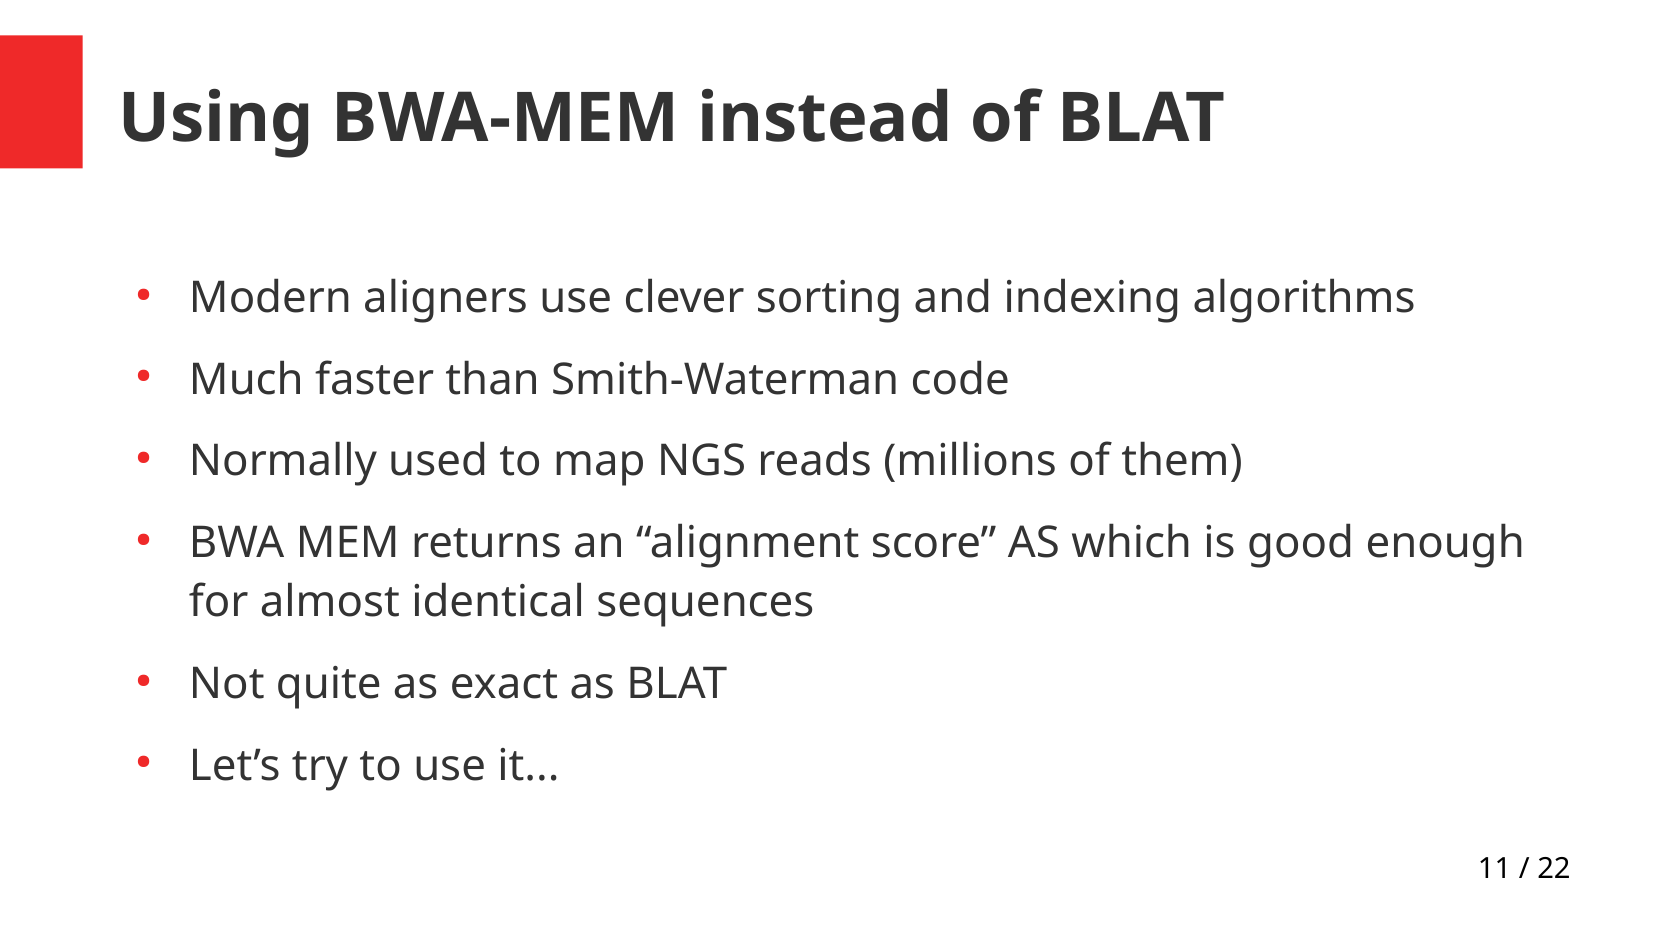

# Using BWA-MEM instead of BLAT
Modern aligners use clever sorting and indexing algorithms
Much faster than Smith-Waterman code
Normally used to map NGS reads (millions of them)
BWA MEM returns an “alignment score” AS which is good enough for almost identical sequences
Not quite as exact as BLAT
Let’s try to use it...
11